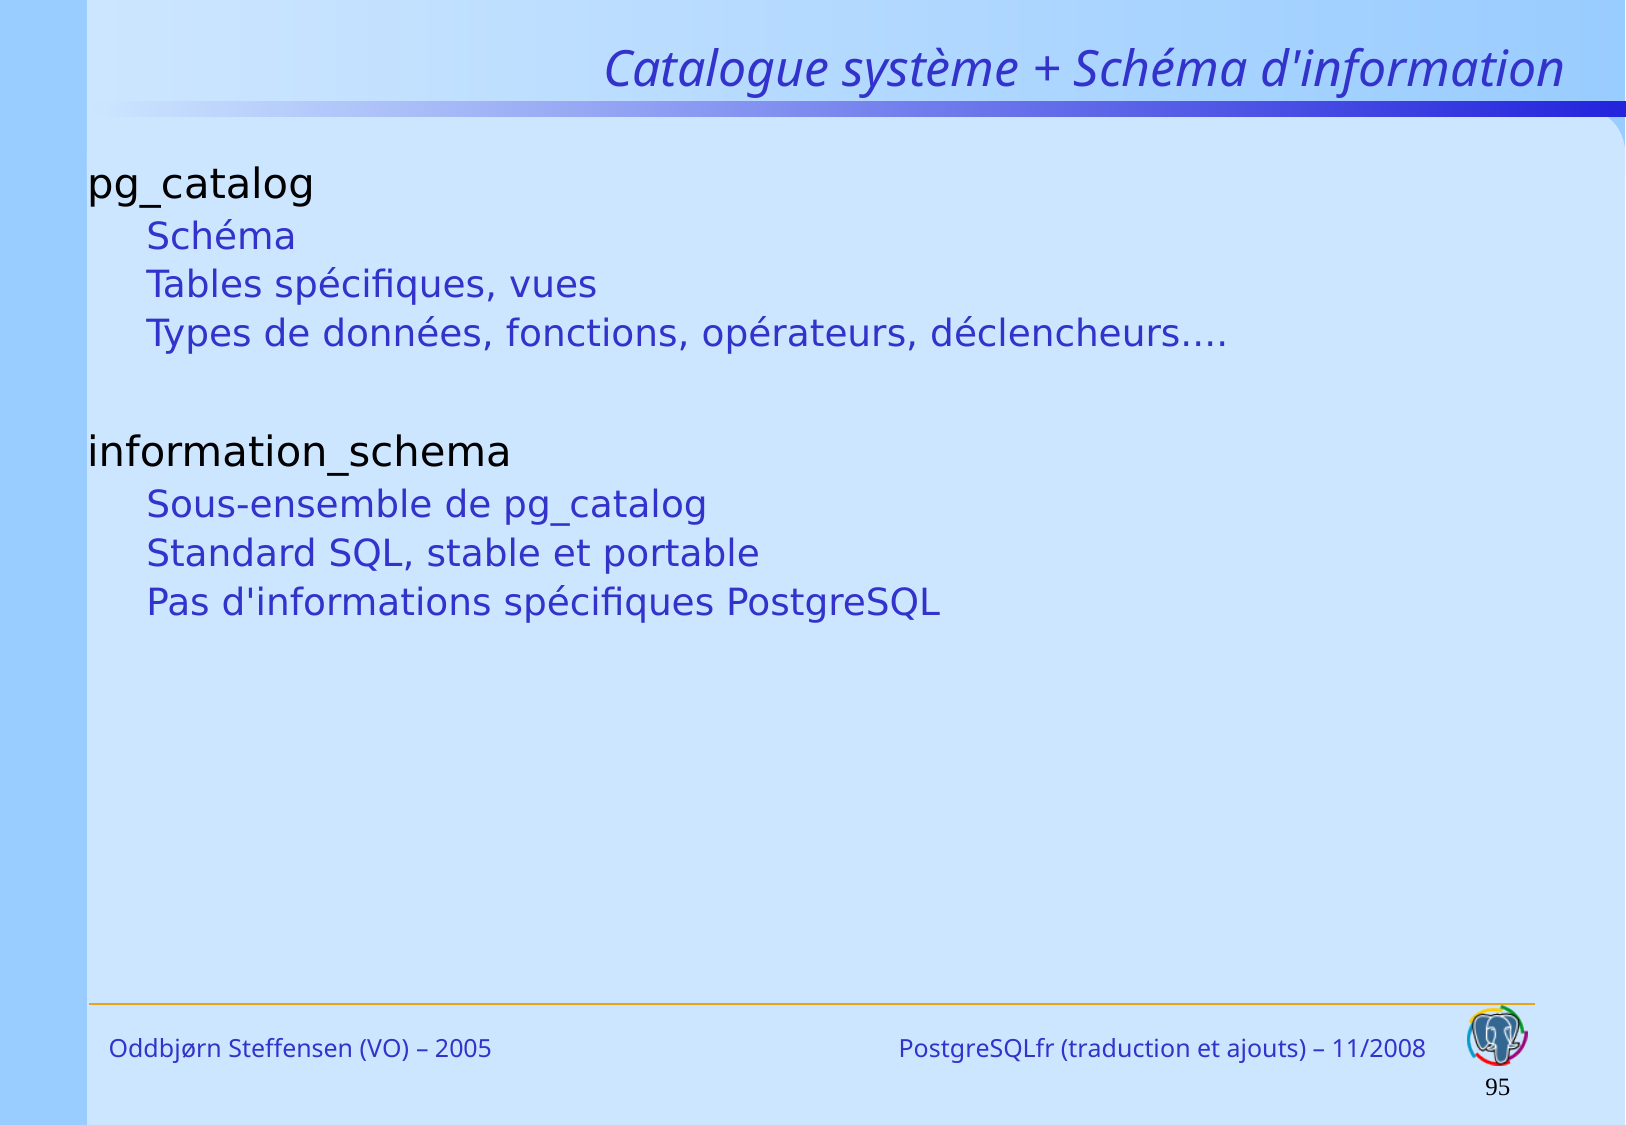

# Catalogue système + Schéma d'information
pg_catalog
Schéma
Tables spécifiques, vues
Types de données, fonctions, opérateurs, déclencheurs....
information_schema
Sous-ensemble de pg_catalog
Standard SQL, stable et portable
Pas d'informations spécifiques PostgreSQL